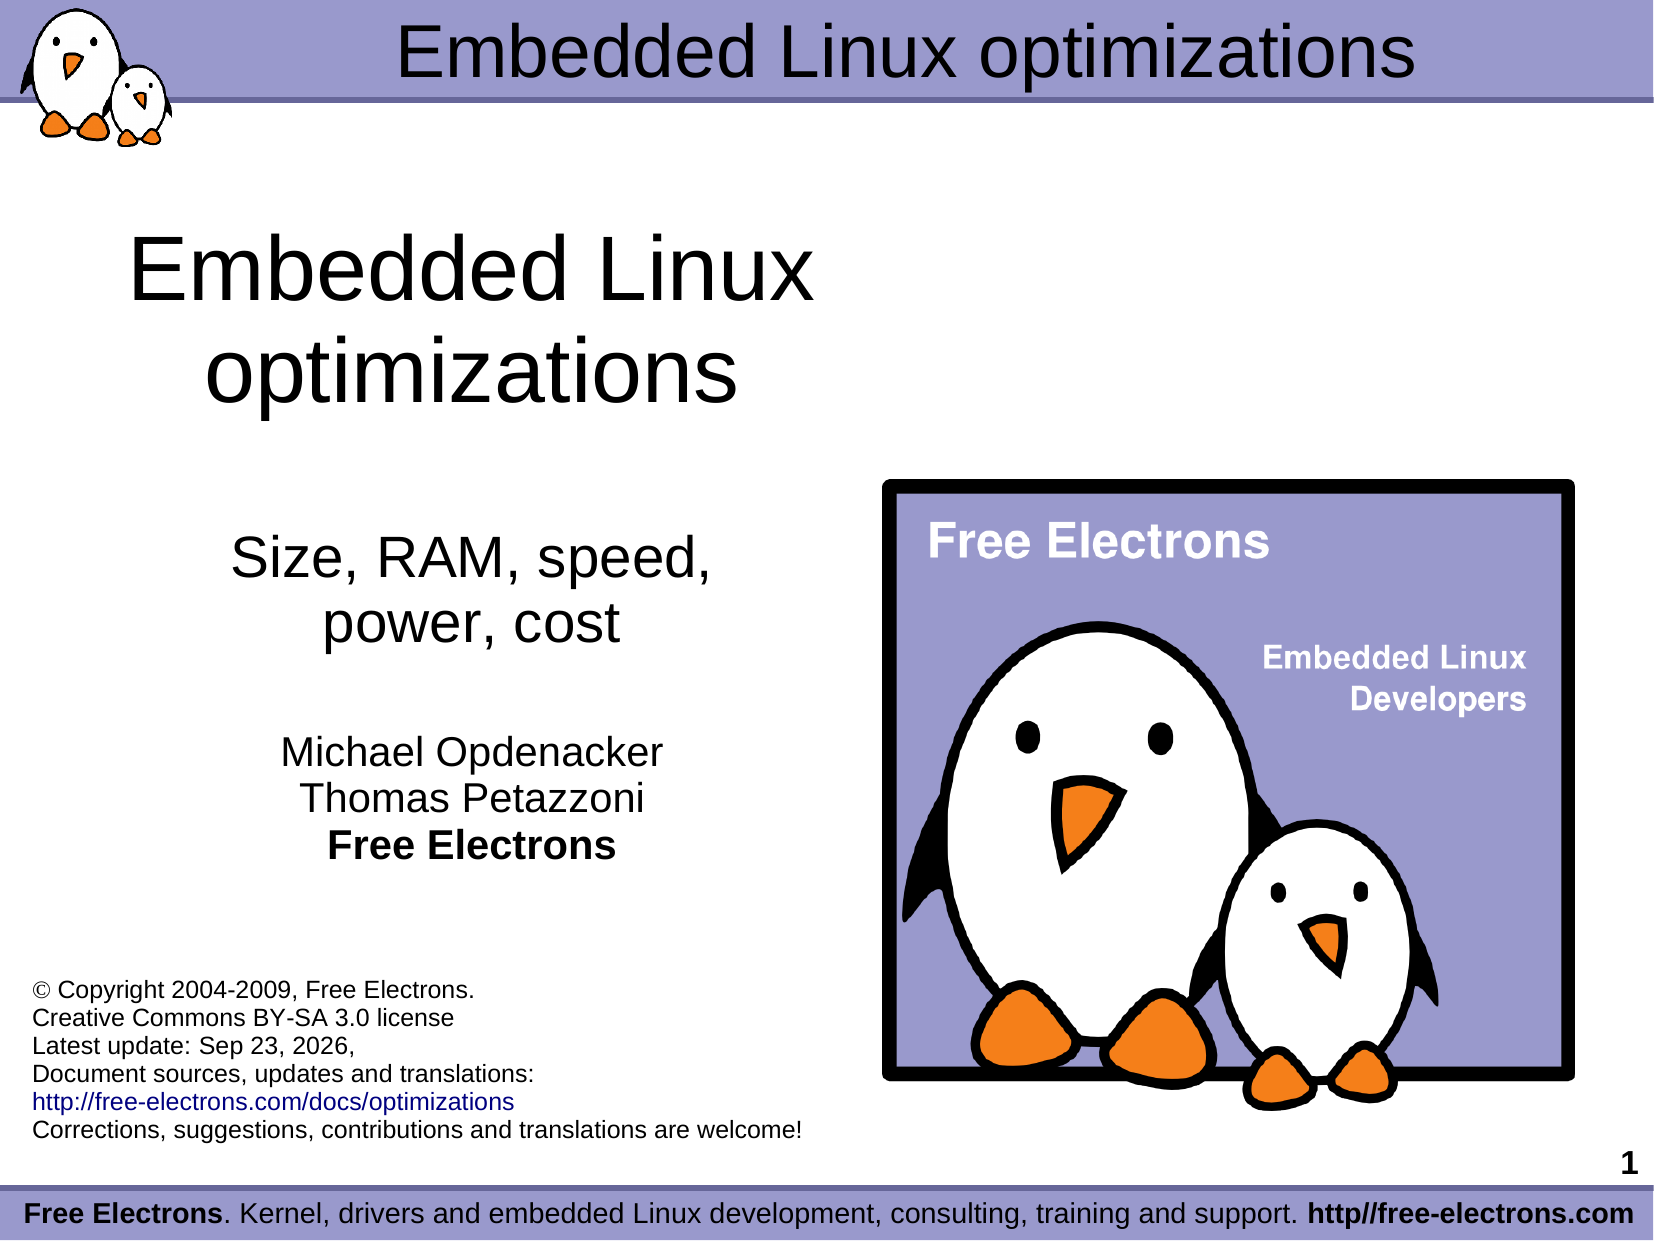

# Embedded Linux optimizations
Embedded Linux optimizations
Size, RAM, speed,
power, cost
Michael Opdenacker
Thomas Petazzoni
Free Electrons
© Copyright 2004-2009, Free Electrons.
Creative Commons BY-SA 3.0 license
Latest update: ,
Document sources, updates and translations:
http://free-electrons.com/docs/optimizations
Corrections, suggestions, contributions and translations are welcome!